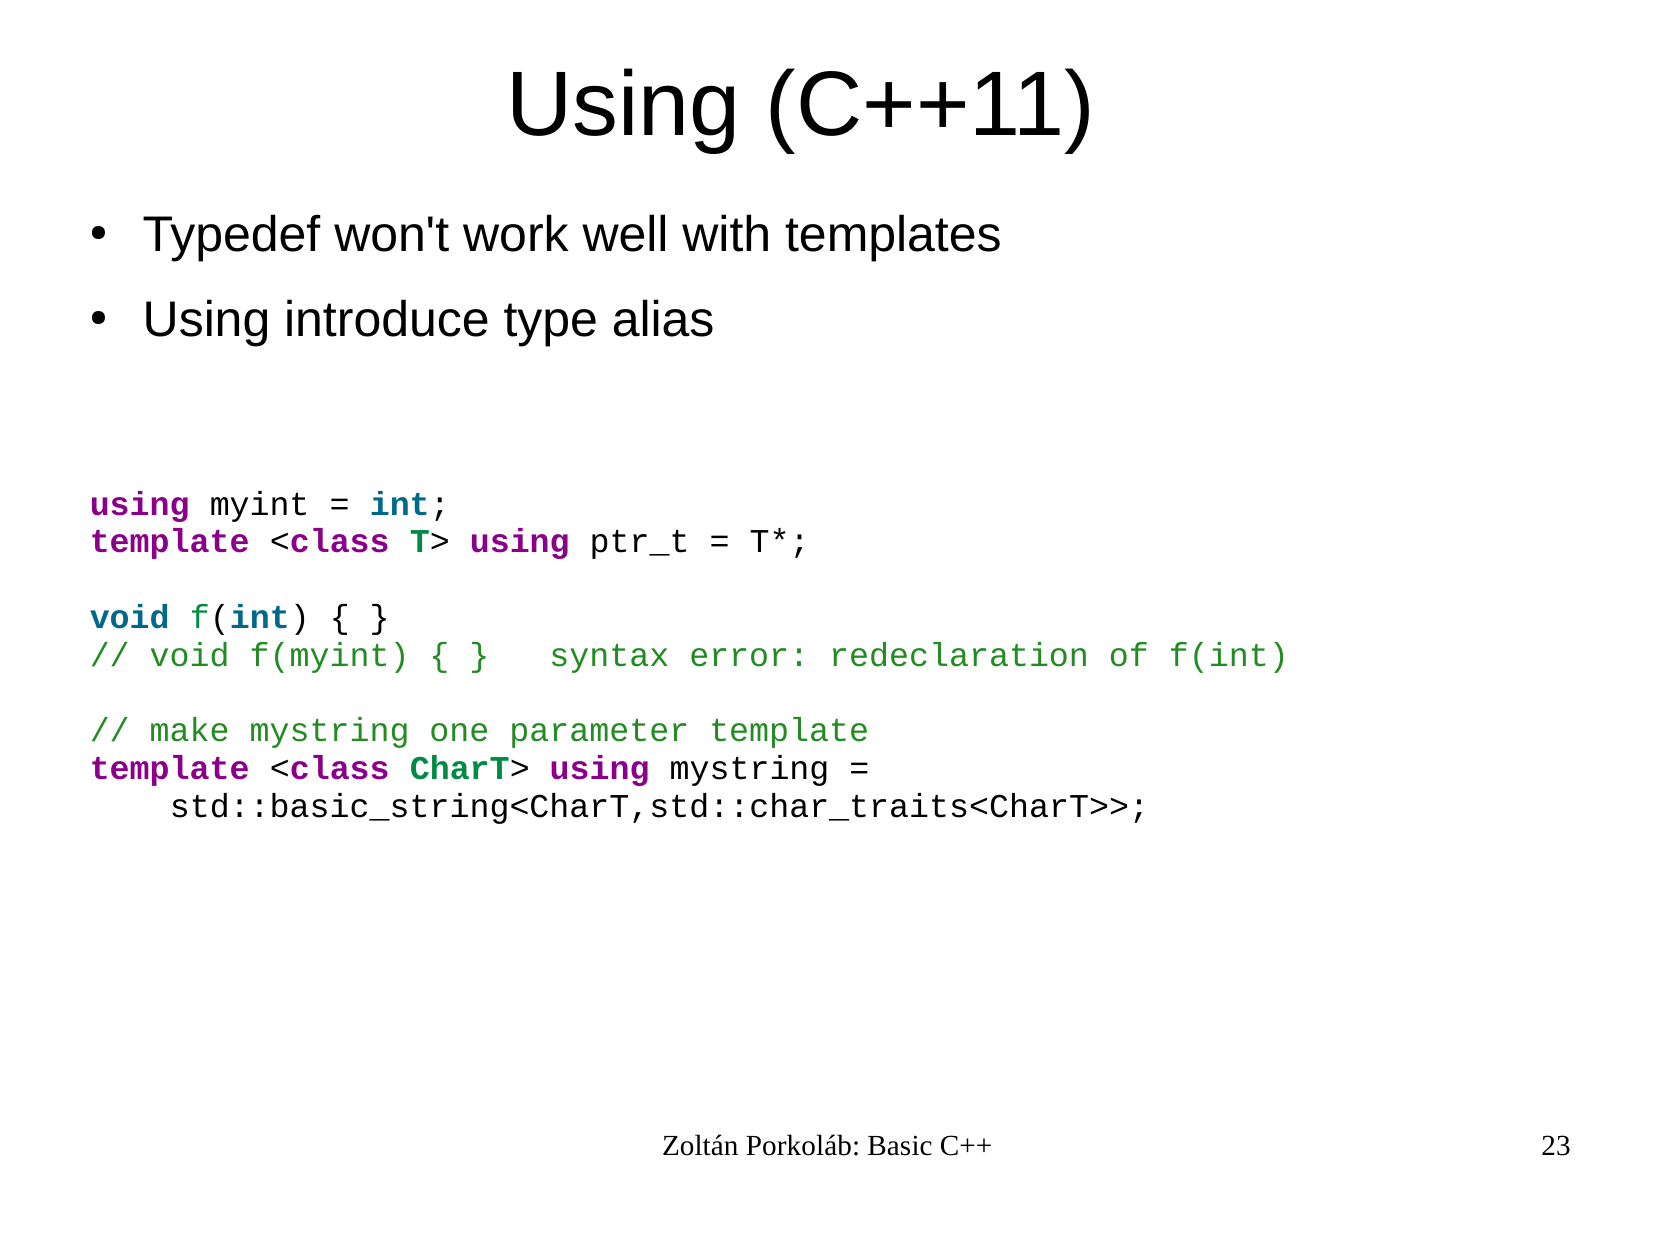

# Using (C++11)
Typedef won't work well with templates
Using introduce type alias
using myint = int;
template <class T> using ptr_t = T*;
void f(int) { }
// void f(myint) { } syntax error: redeclaration of f(int)
// make mystring one parameter template
template <class CharT> using mystring =
 std::basic_string<CharT,std::char_traits<CharT>>;
Zoltán Porkoláb: Basic C++
23